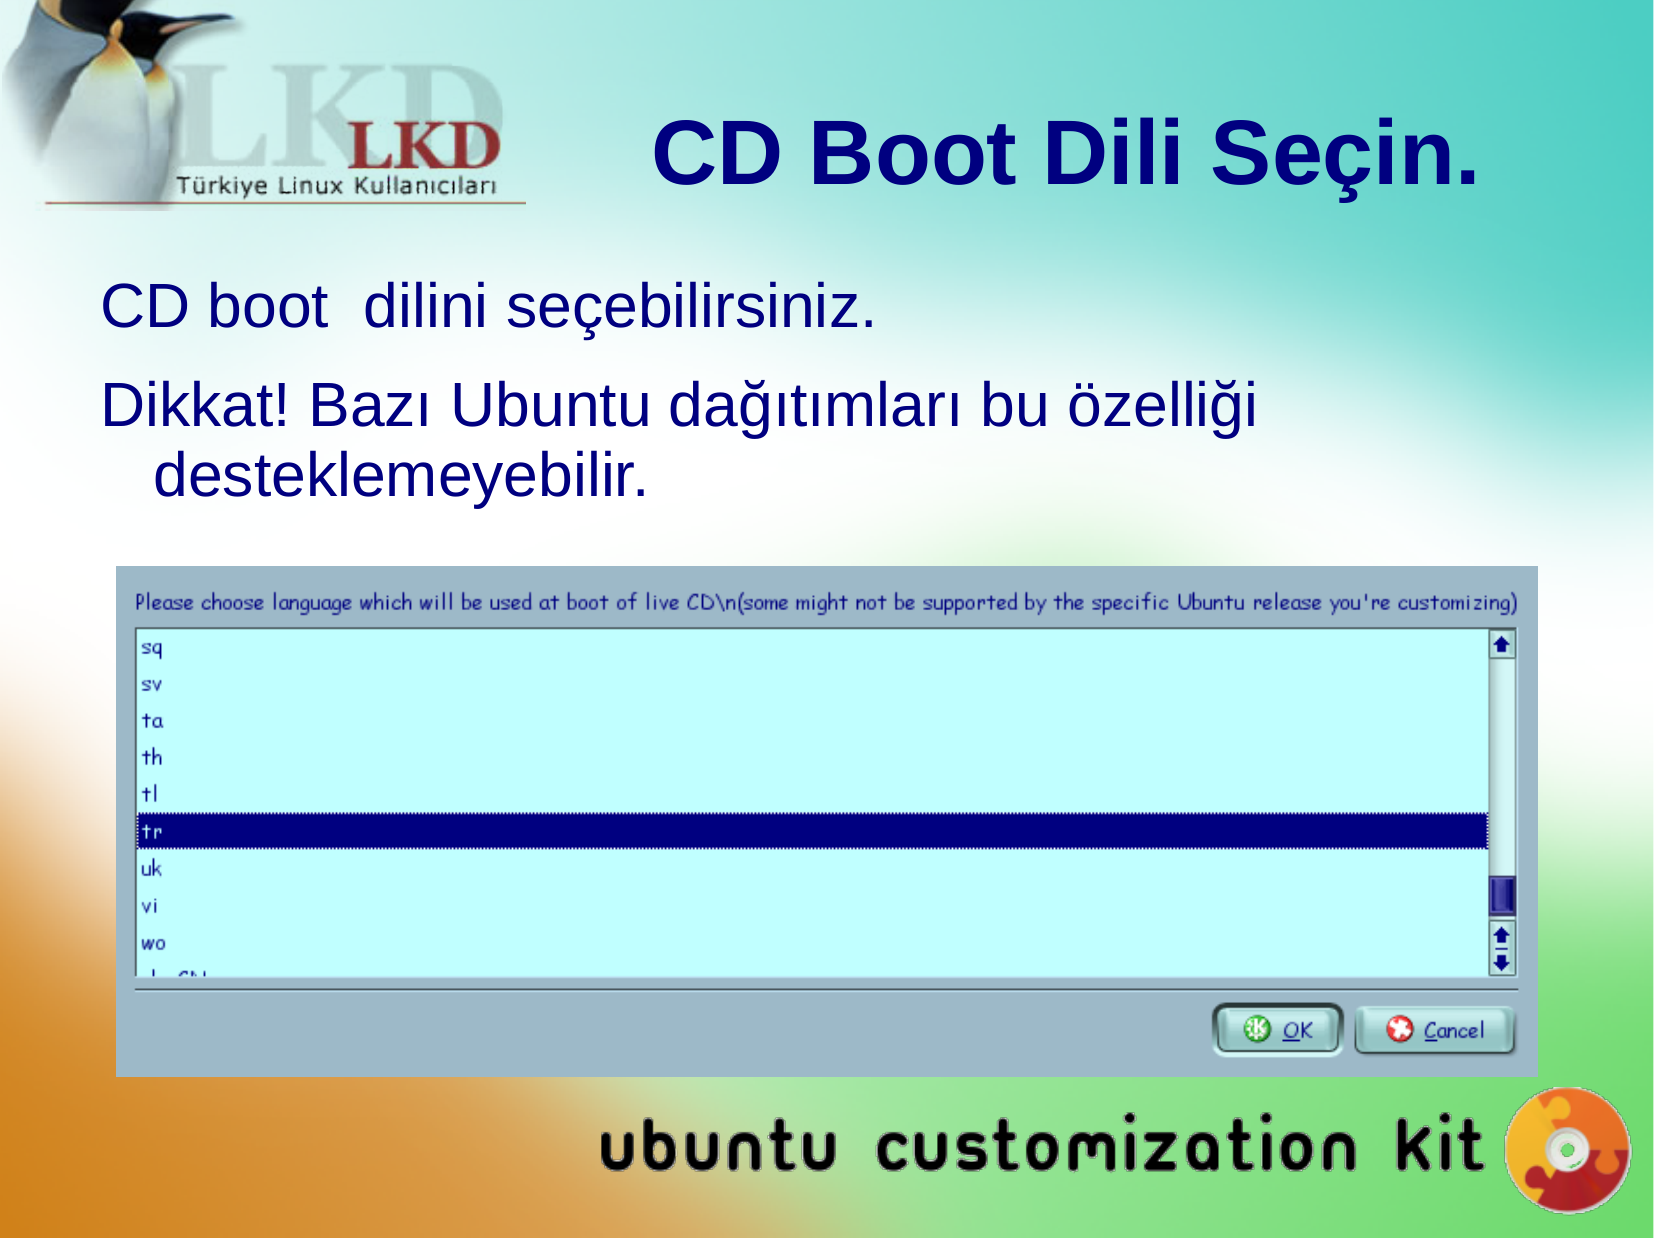

# CD Boot Dili Seçin.
CD boot dilini seçebilirsiniz.
Dikkat! Bazı Ubuntu dağıtımları bu özelliği desteklemeyebilir.